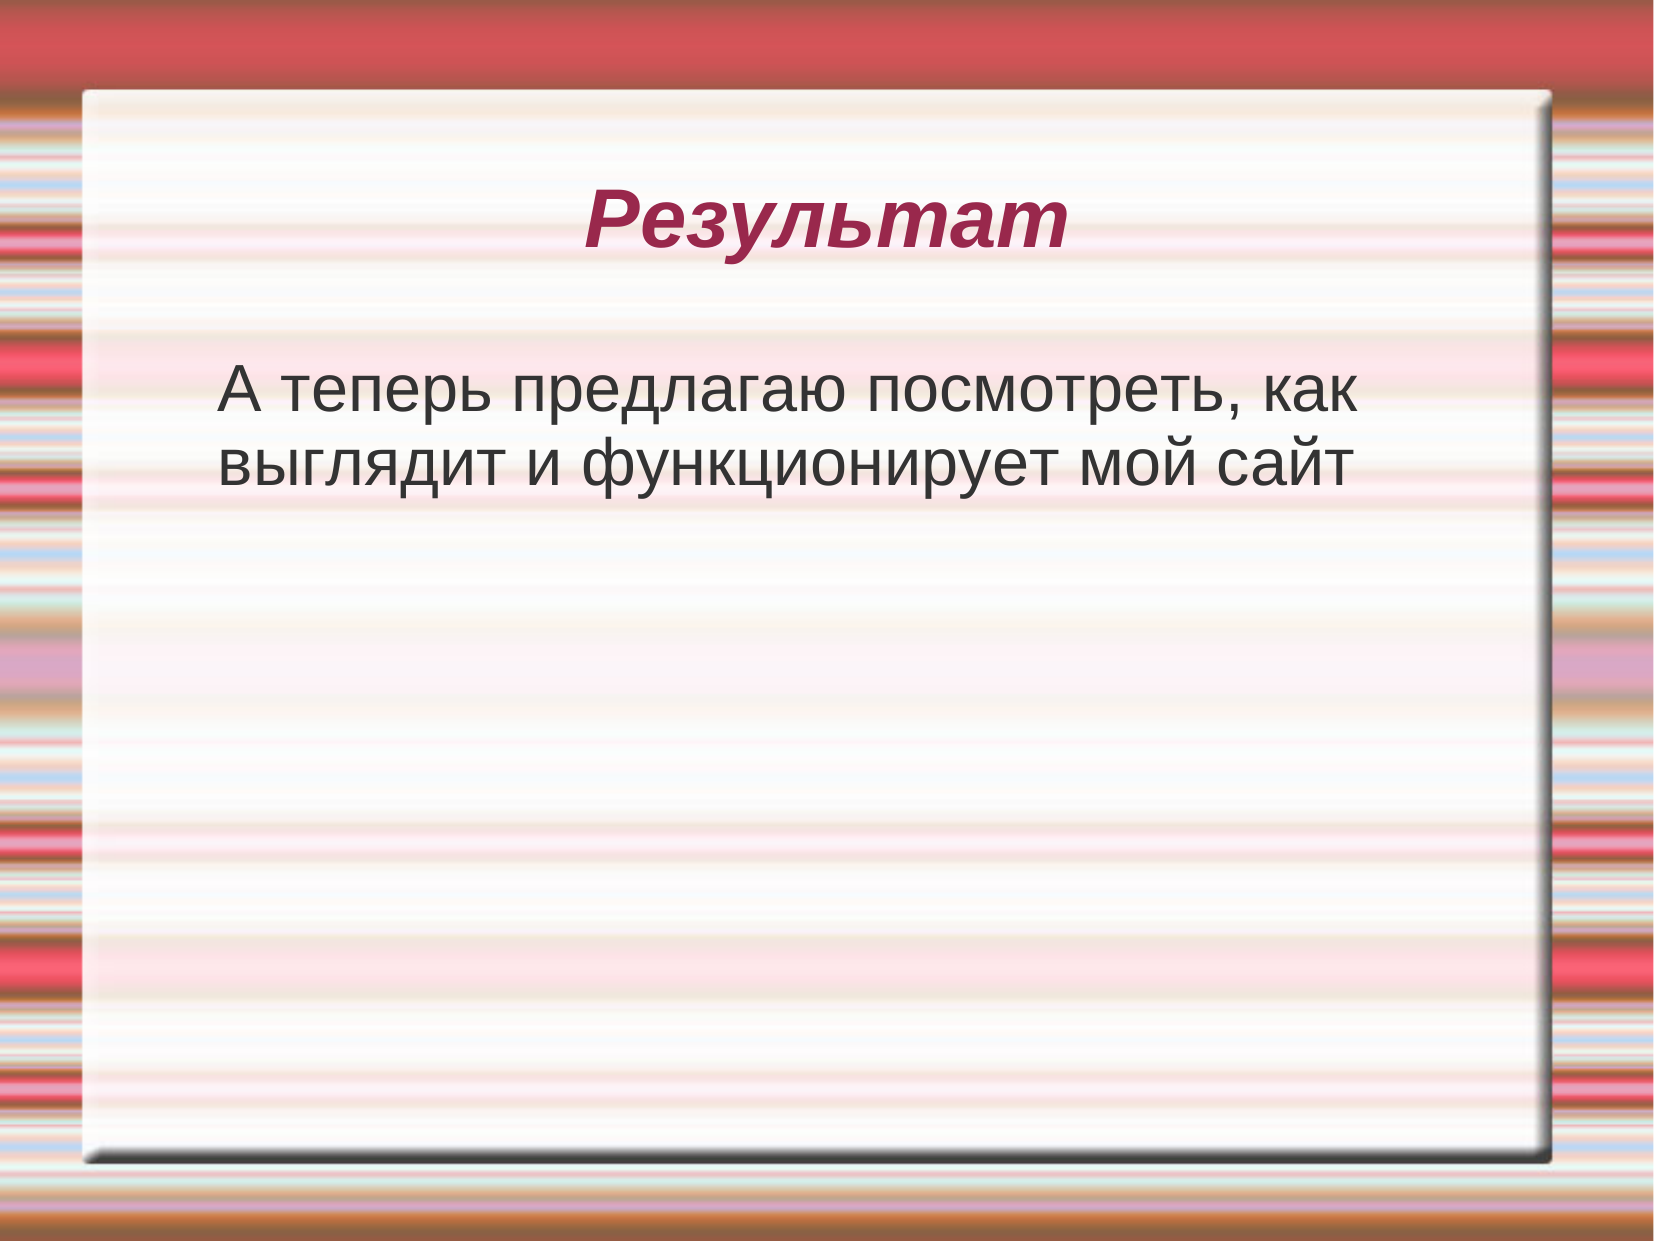

# Результат
А теперь предлагаю посмотреть, как выглядит и функционирует мой сайт